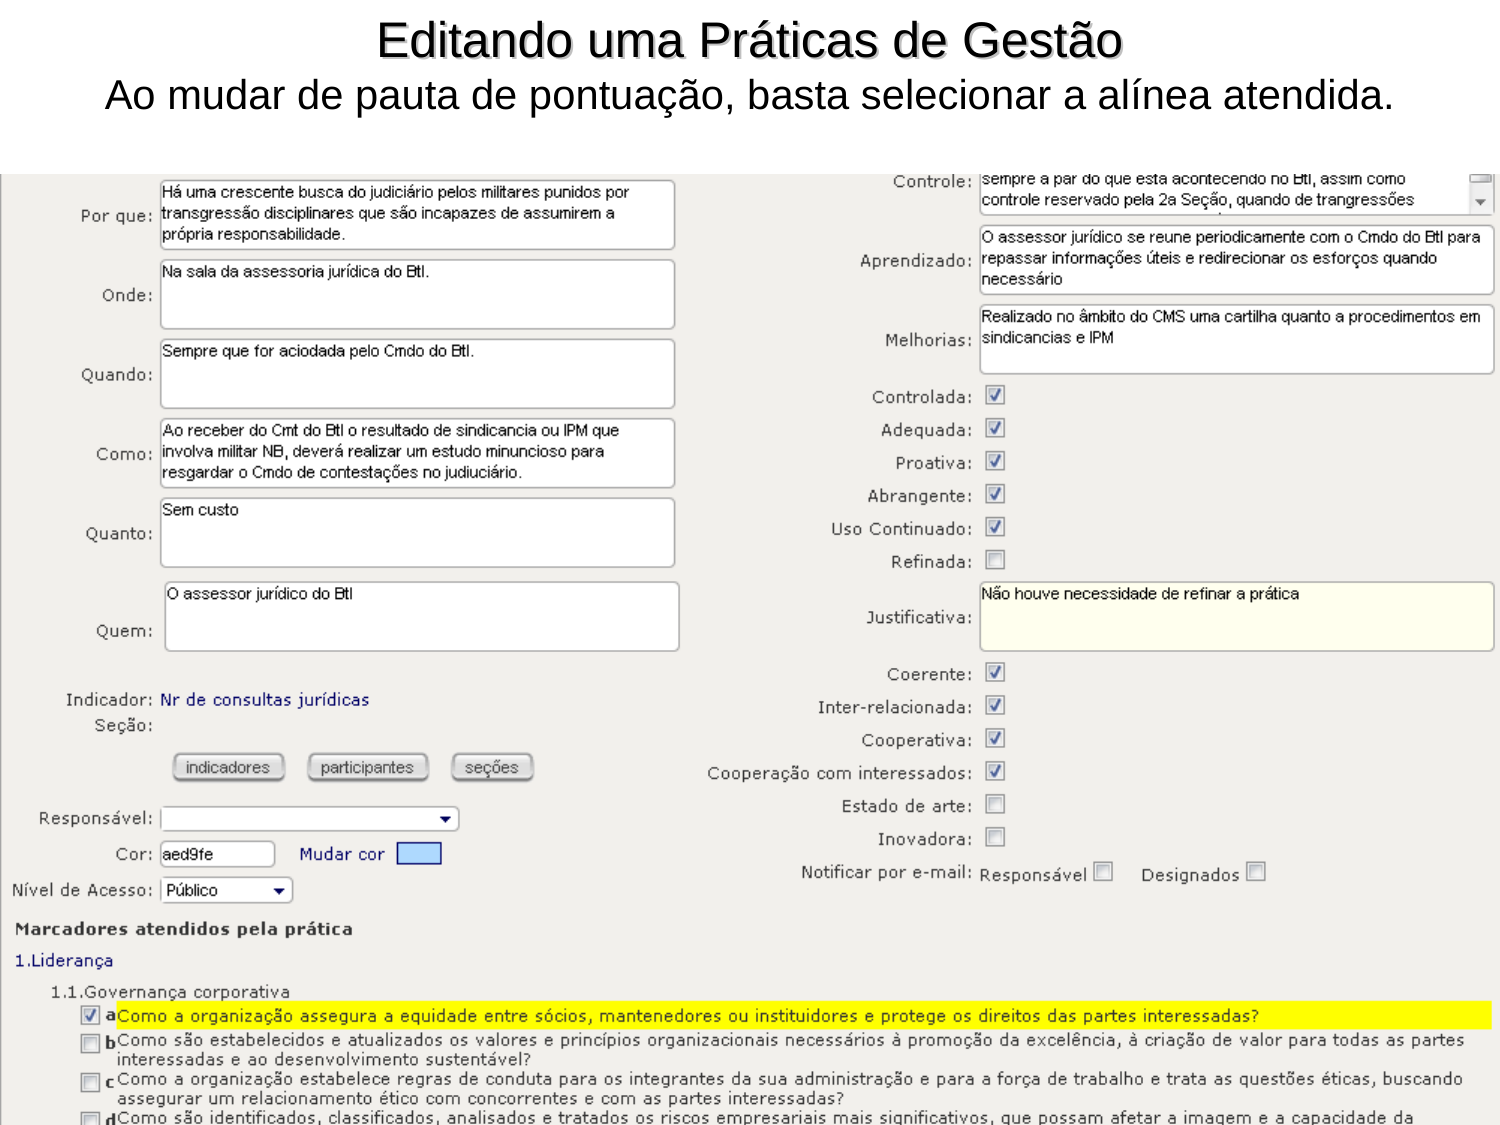

Editando uma Práticas de Gestão
Ao mudar de pauta de pontuação, basta selecionar a alínea atendida.